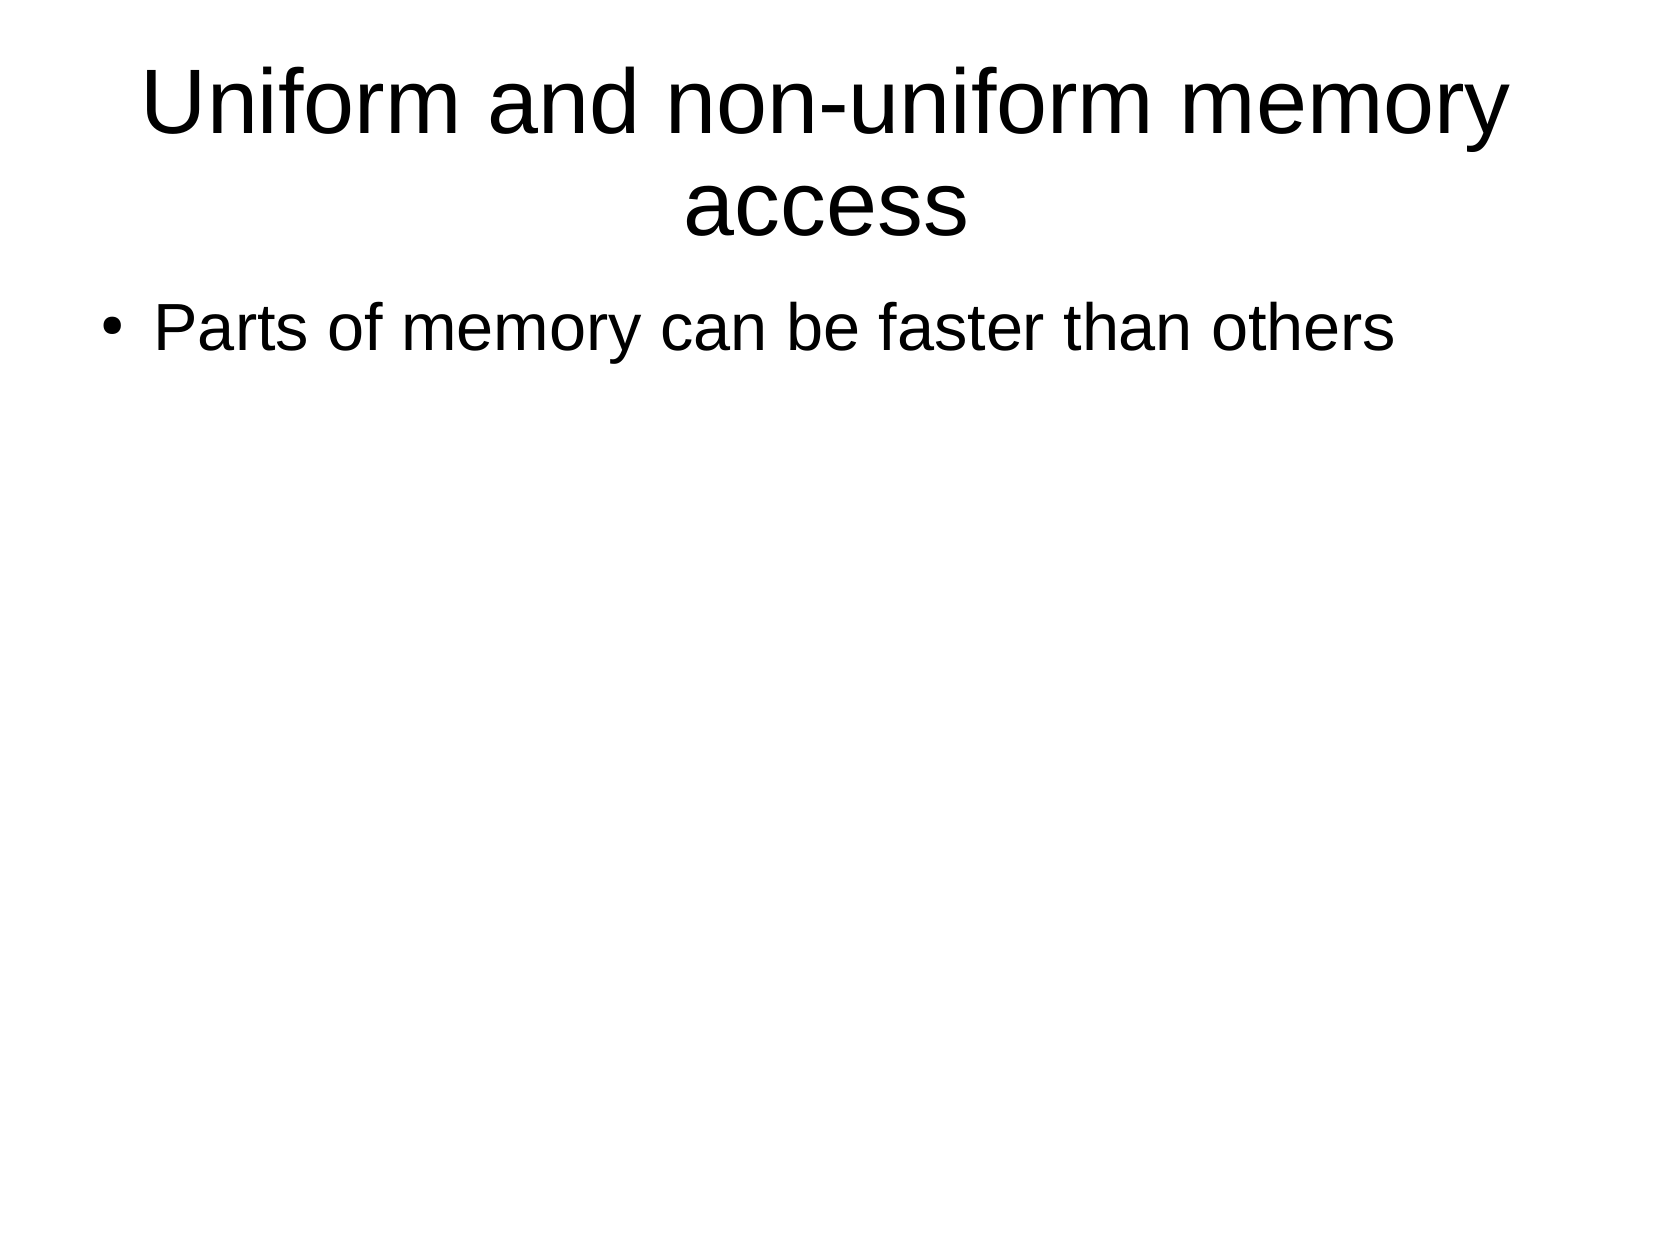

# Uniform and non-uniform memory access
Parts of memory can be faster than others